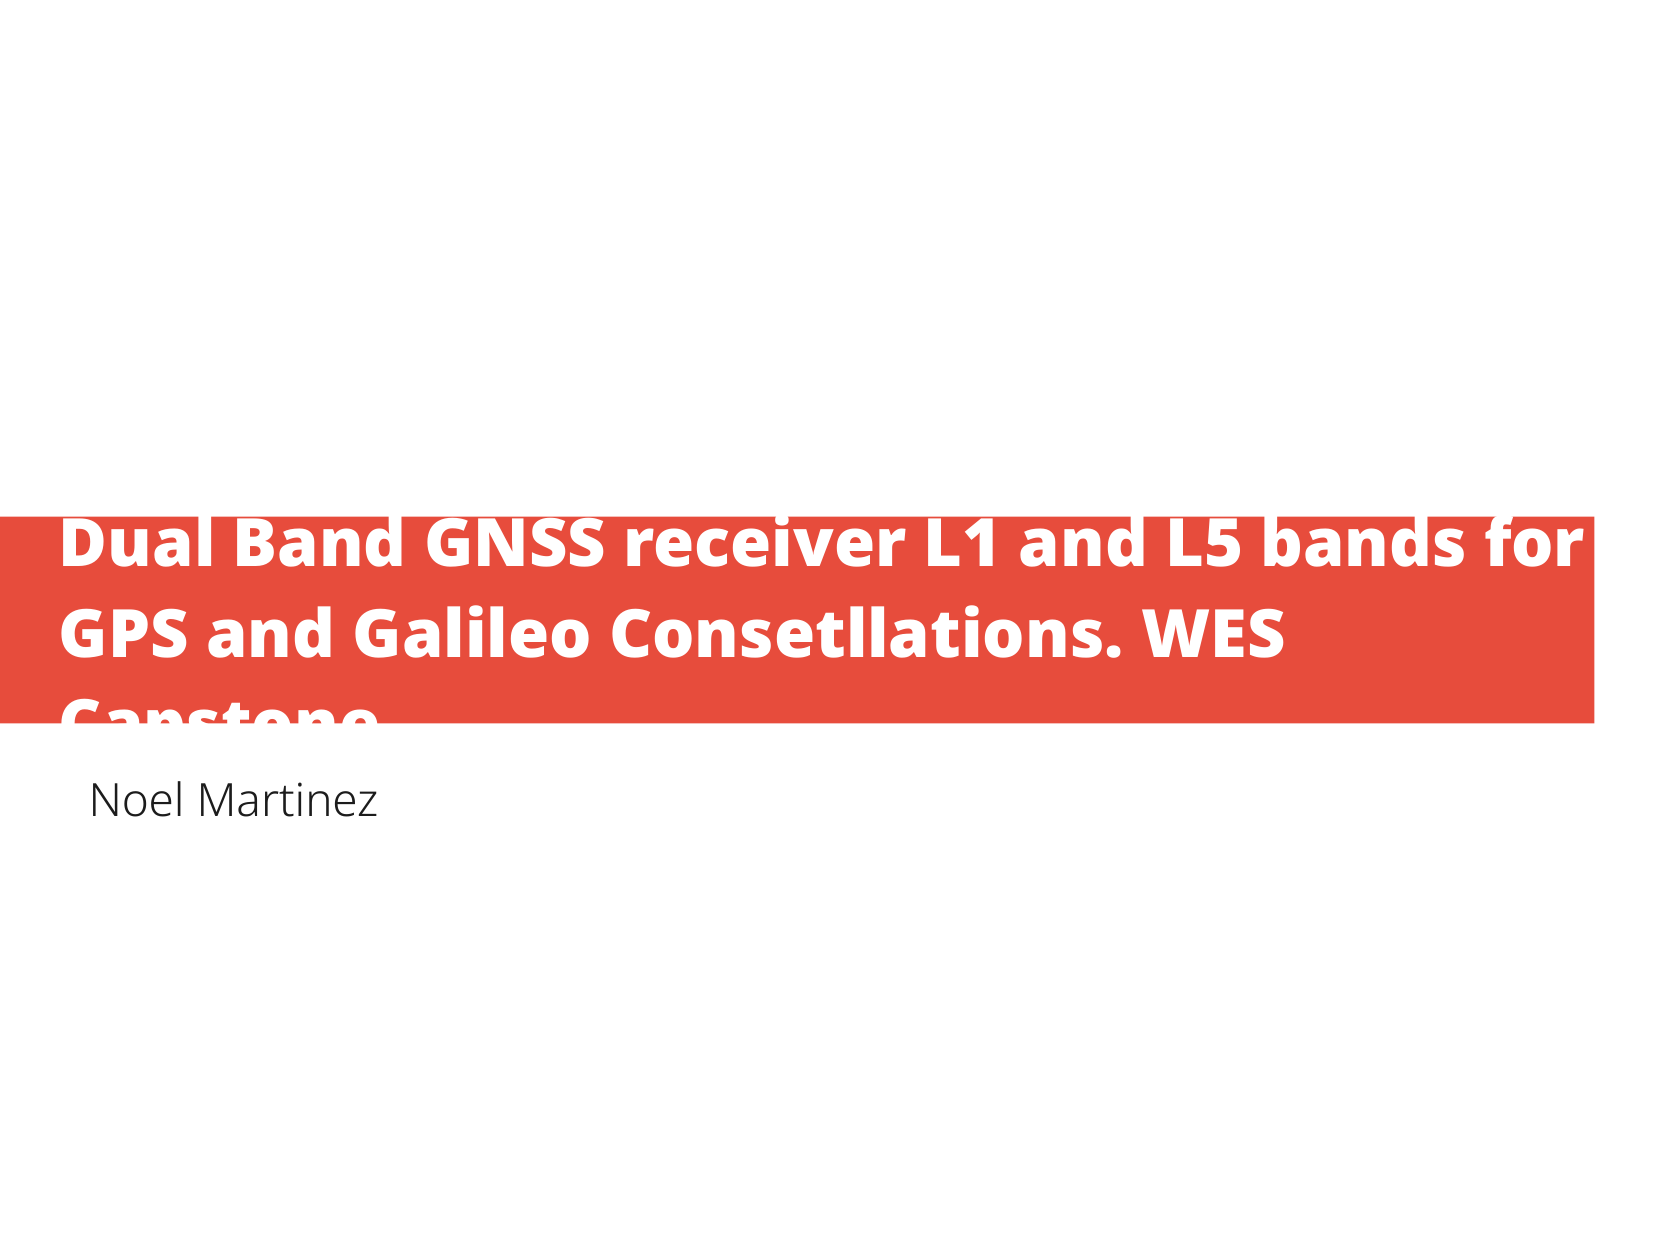

# Dual Band GNSS receiver L1 and L5 bands for GPS and Galileo Consetllations. WES Capstone
Noel Martinez